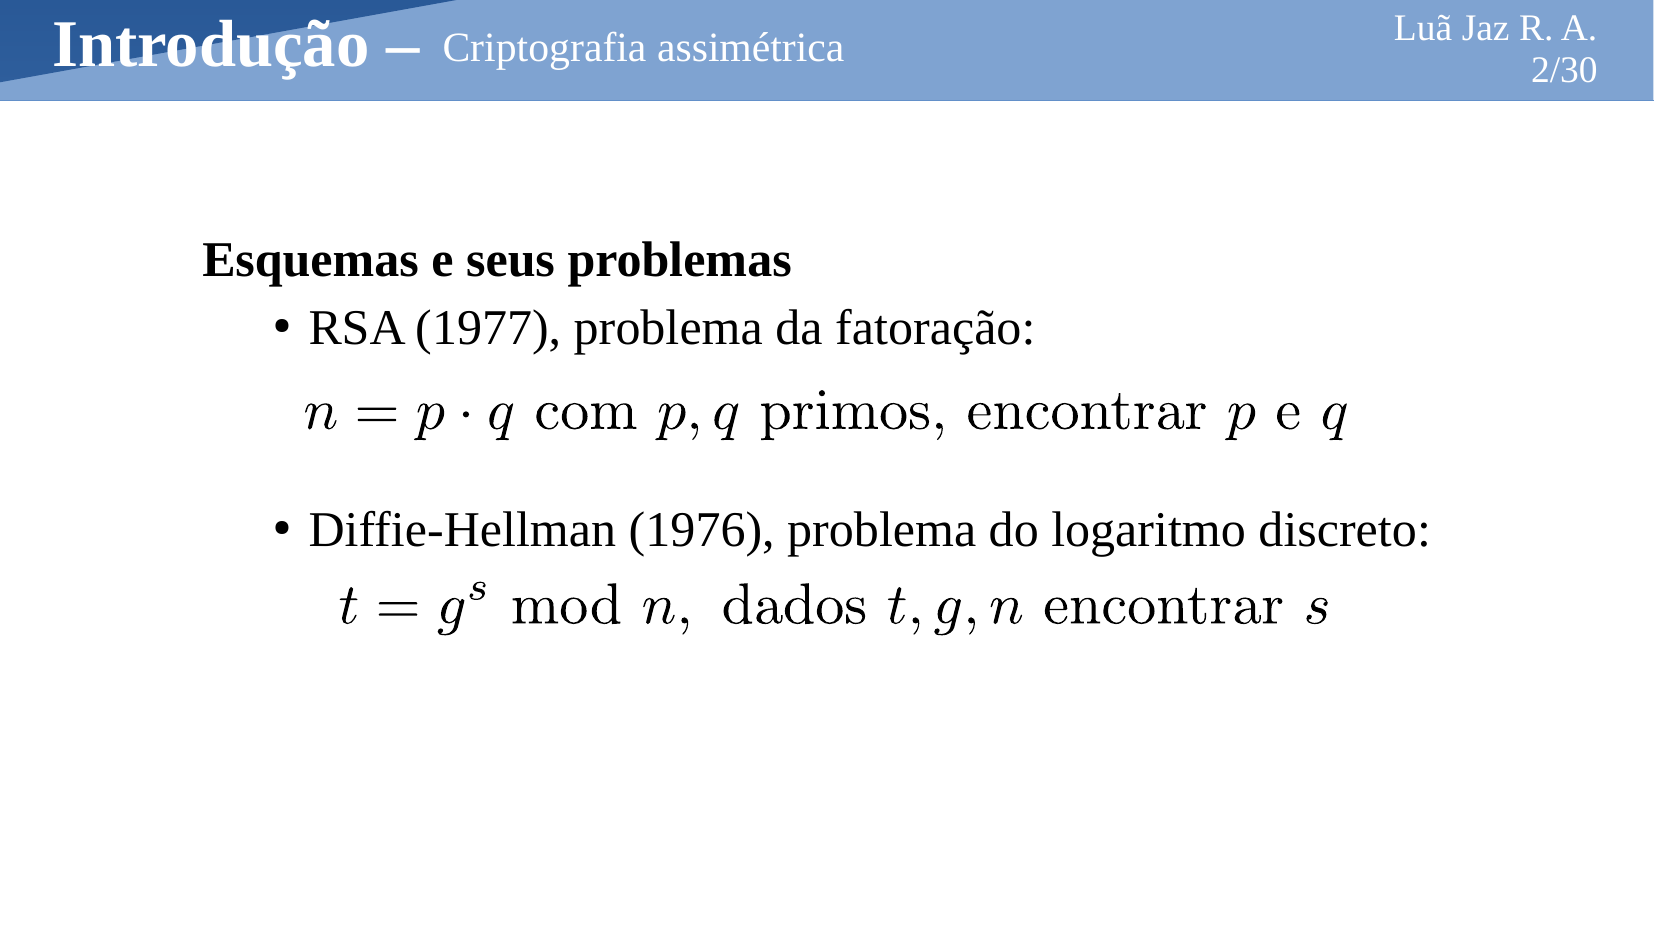

Introdução –
Luã Jaz R. A.
2/30
Criptografia assimétrica
Esquemas e seus problemas
RSA (1977), problema da fatoração:
Diffie-Hellman (1976), problema do logaritmo discreto: